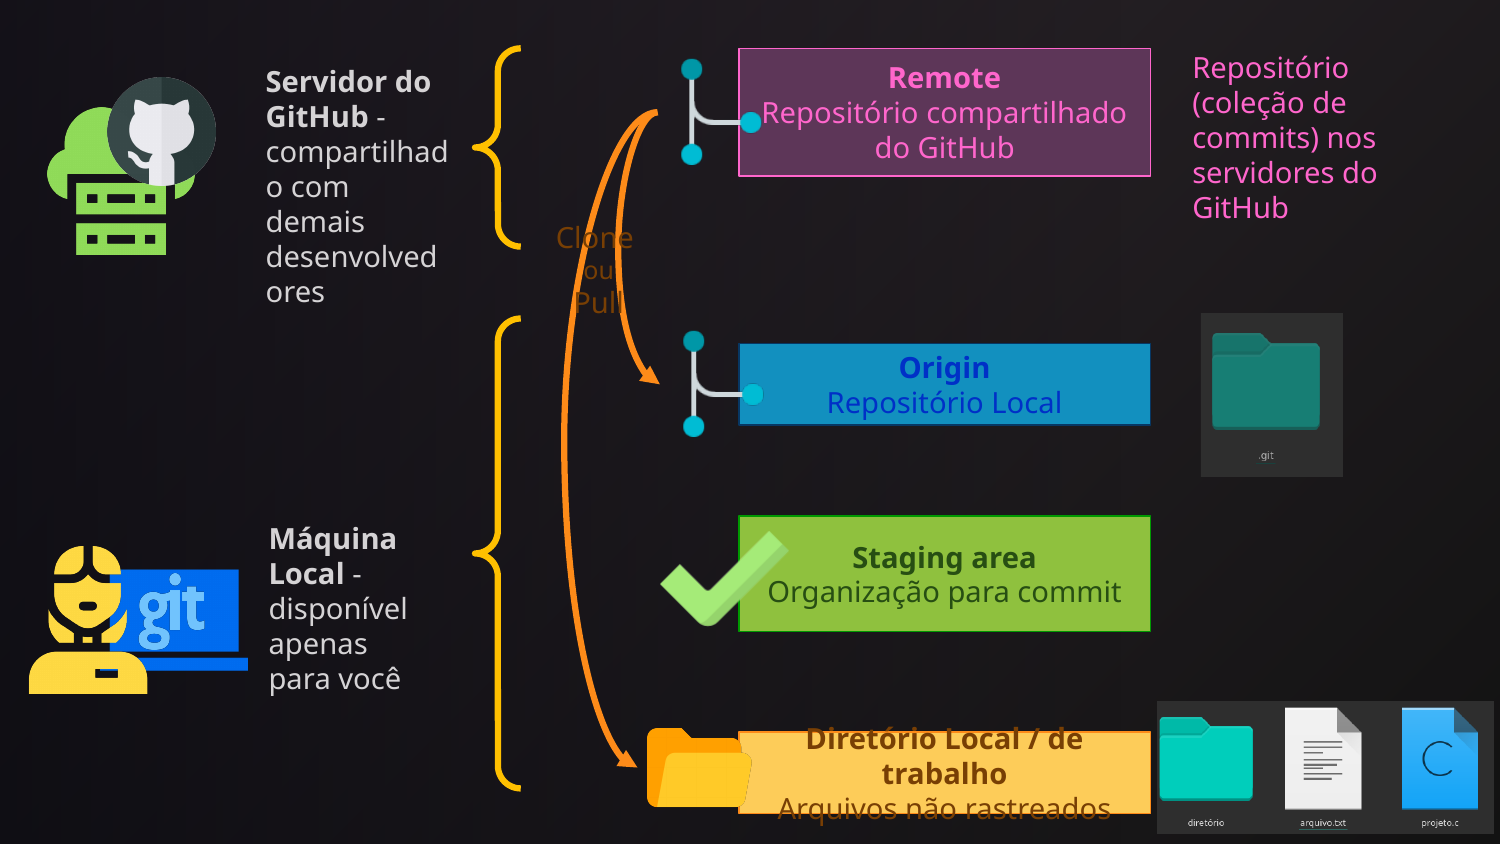

Repositório (coleção de commits) nos servidores do GitHub
Servidor do GitHub - compartilhado com demais desenvolvedores
Remote
Repositório compartilhado do GitHub
Clone
ou
Pull
Origin
Repositório Local
Máquina Local - disponível apenas para você
Staging area
Organização para commit
Diretório Local / de trabalho
Arquivos não rastreados